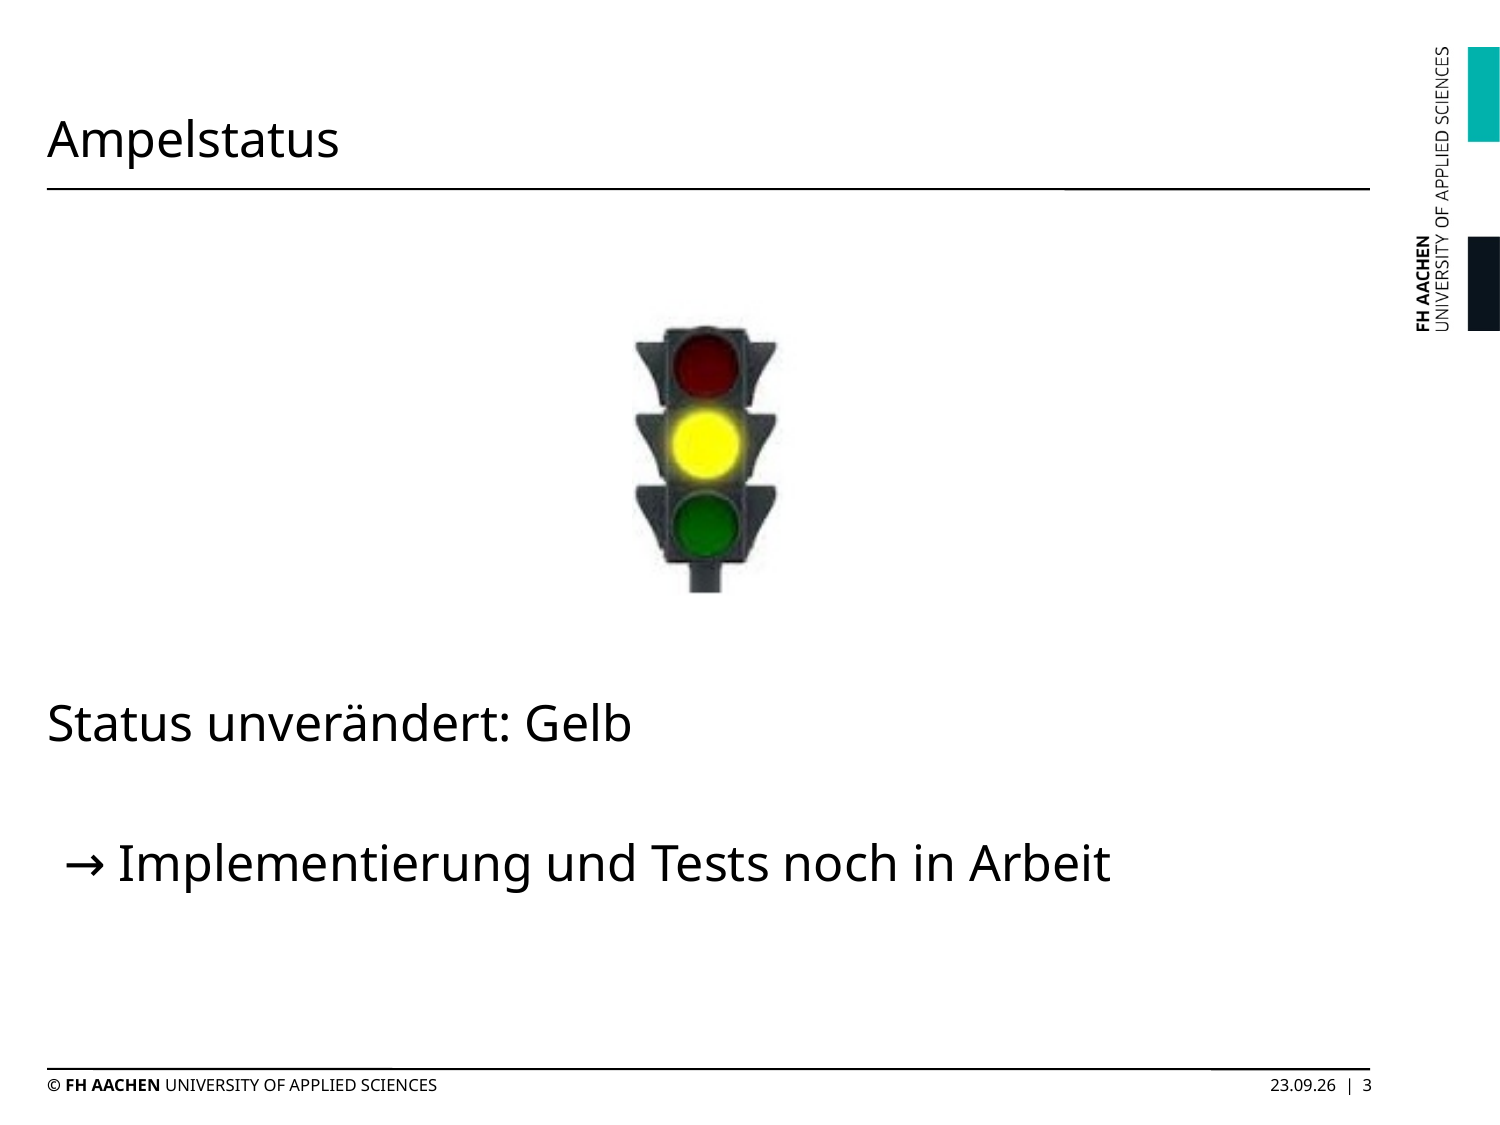

# Ampelstatus
Status unverändert: Gelb
→ Implementierung und Tests noch in Arbeit